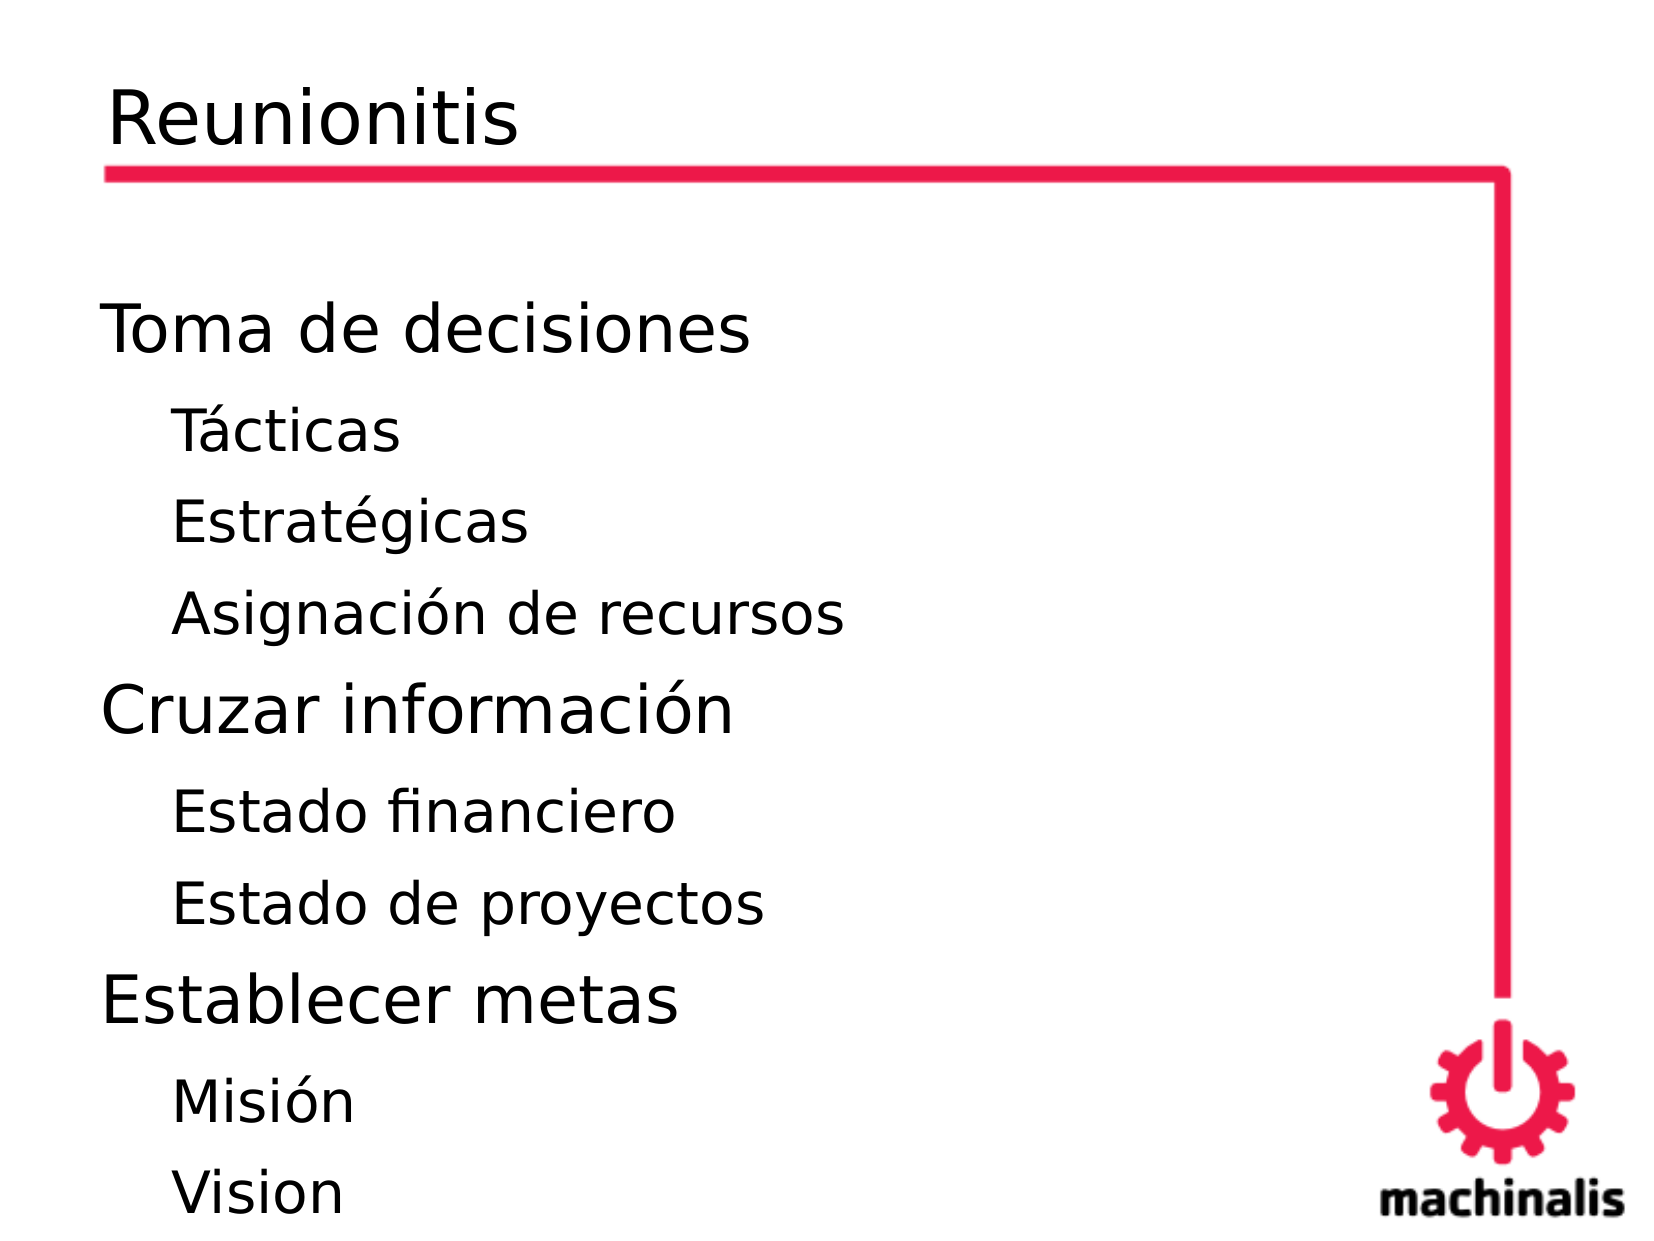

# Reunionitis
Toma de decisiones
Tácticas
Estratégicas
Asignación de recursos
Cruzar información
Estado financiero
Estado de proyectos
Establecer metas
Misión
Vision
Supervisión de tareas
Resolver incidentes